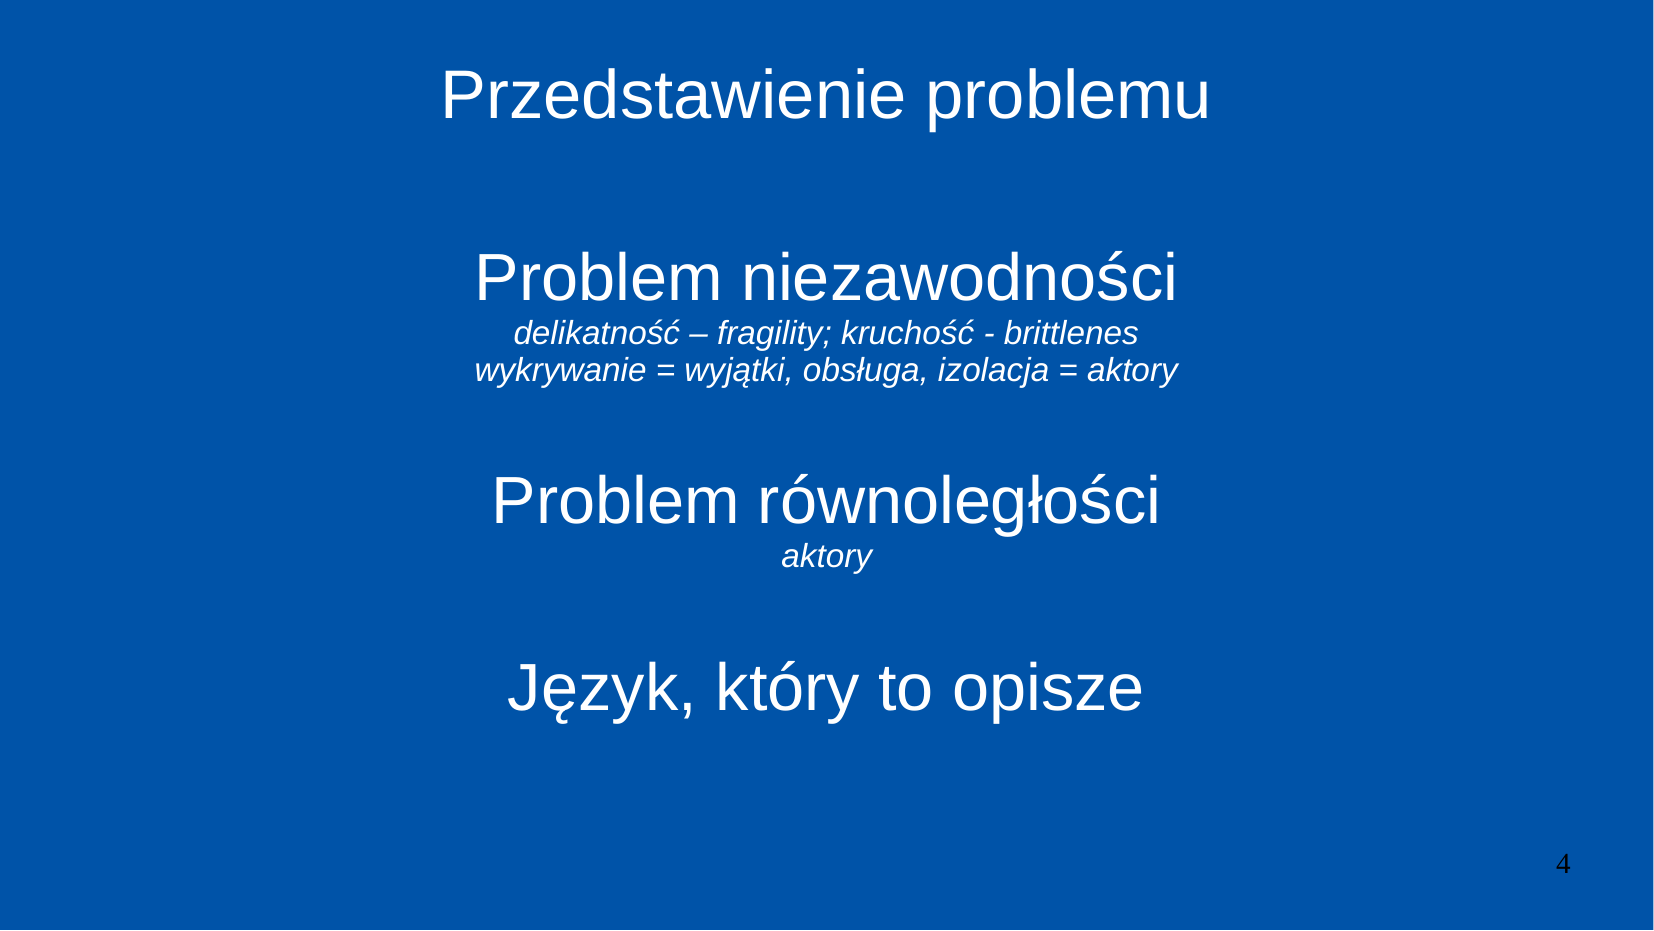

# Przedstawienie problemu
Problem niezawodności
delikatność – fragility; kruchość - brittlenes
wykrywanie = wyjątki, obsługa, izolacja = aktory
Problem równoległości
aktory
Język, który to opisze
4